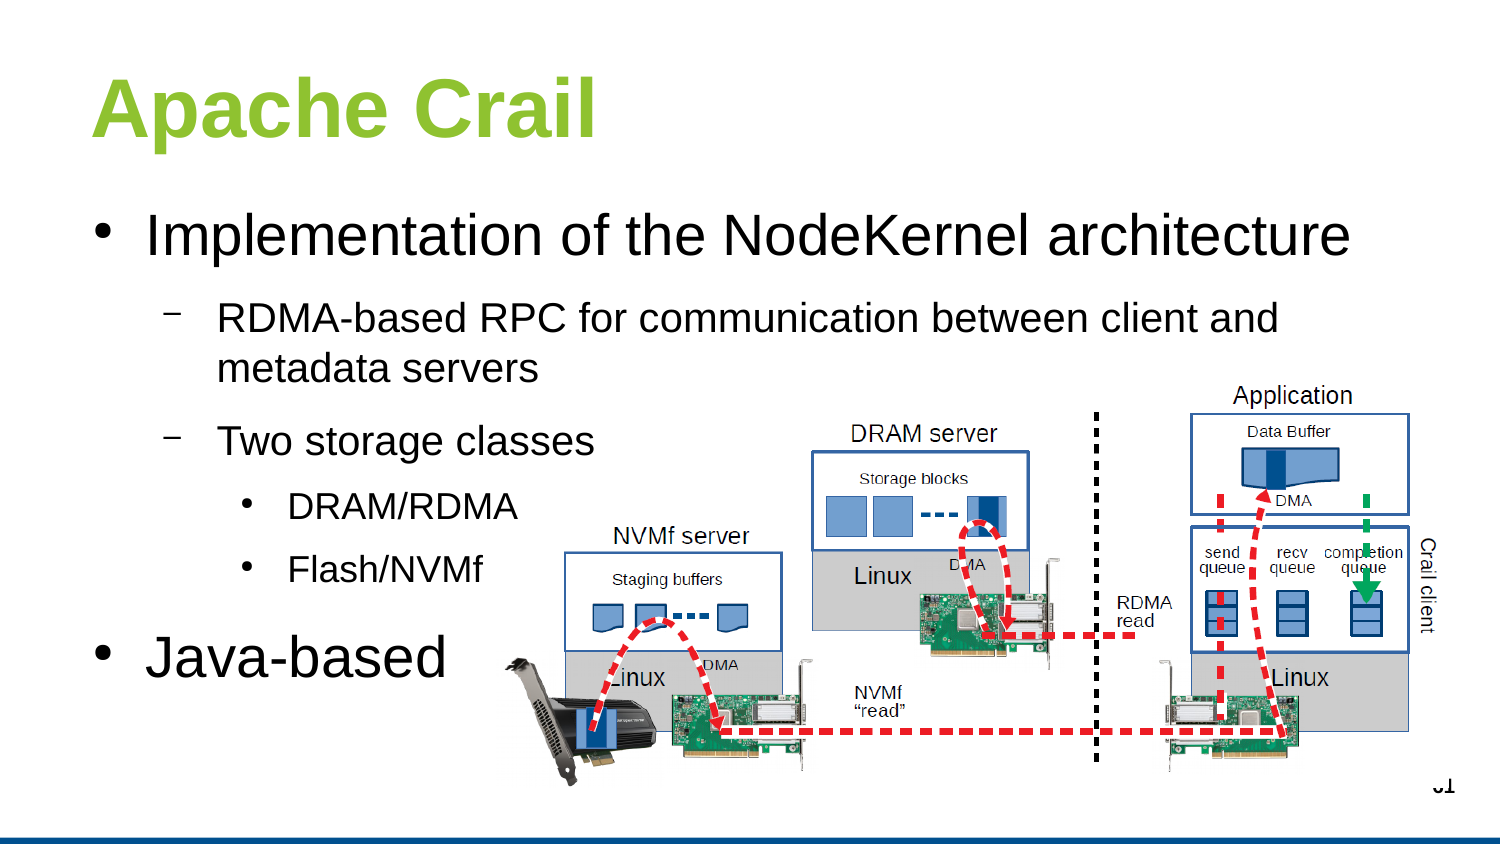

#
Apache Crail
put your #assignedhashtag here by setting the footer in view-header/footer
Implementation of the NodeKernel architecture
RDMA-based RPC for communication between client and metadata servers
Two storage classes
DRAM/RDMA
Flash/NVMf
Java-based
61